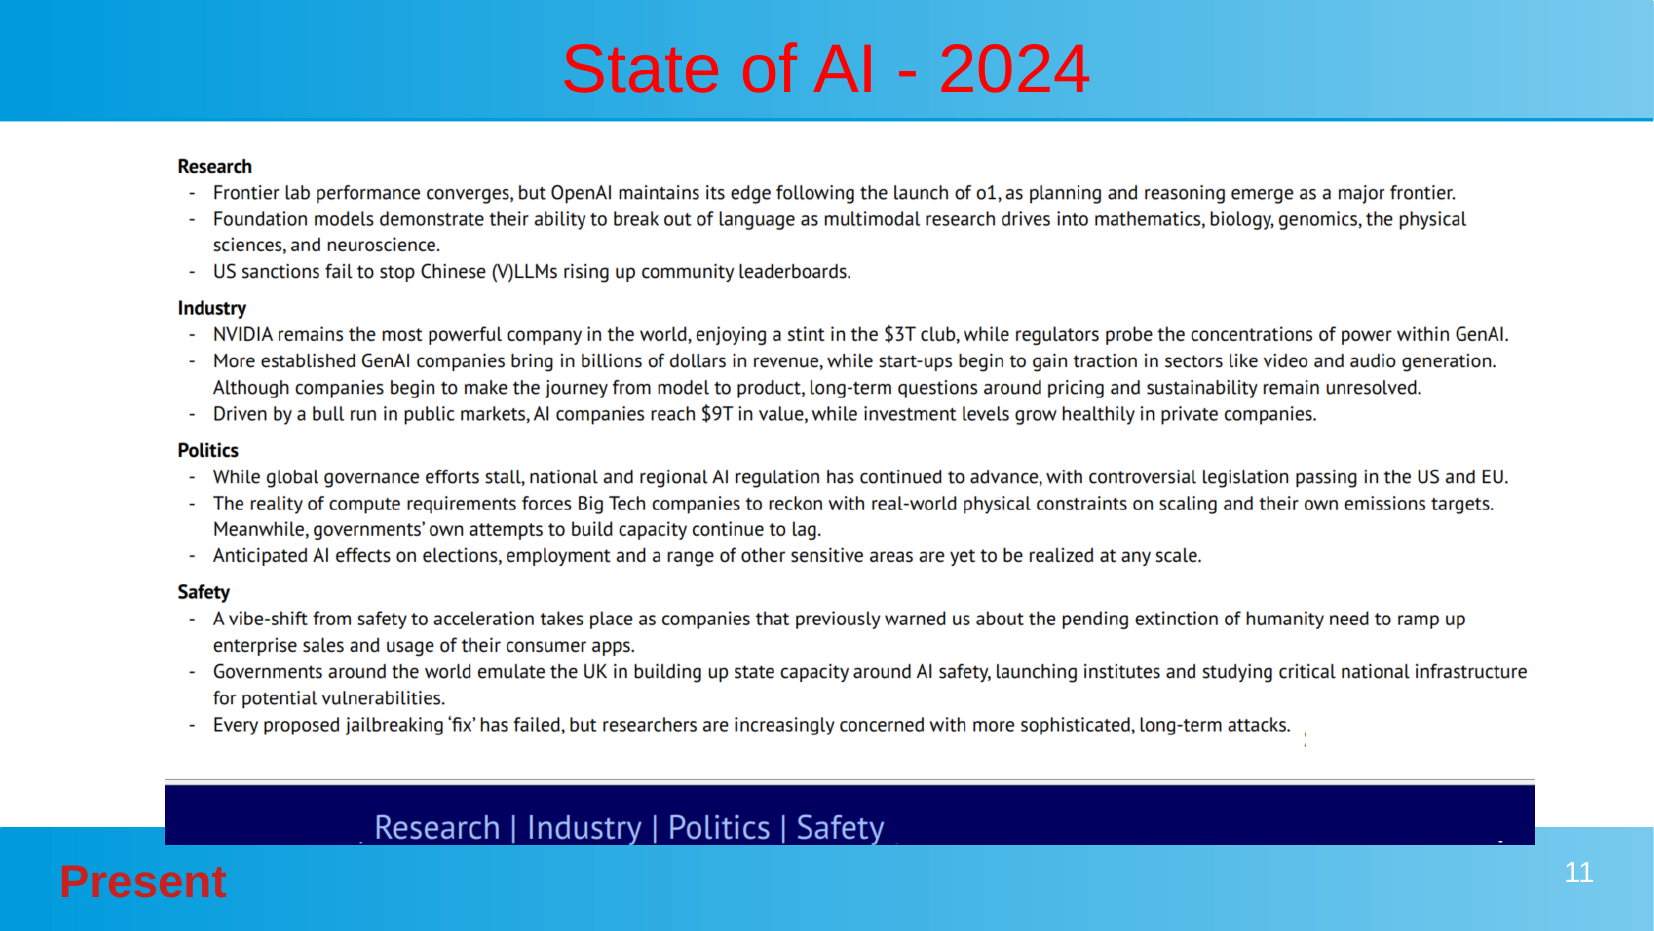

# State of AI - 2024
11